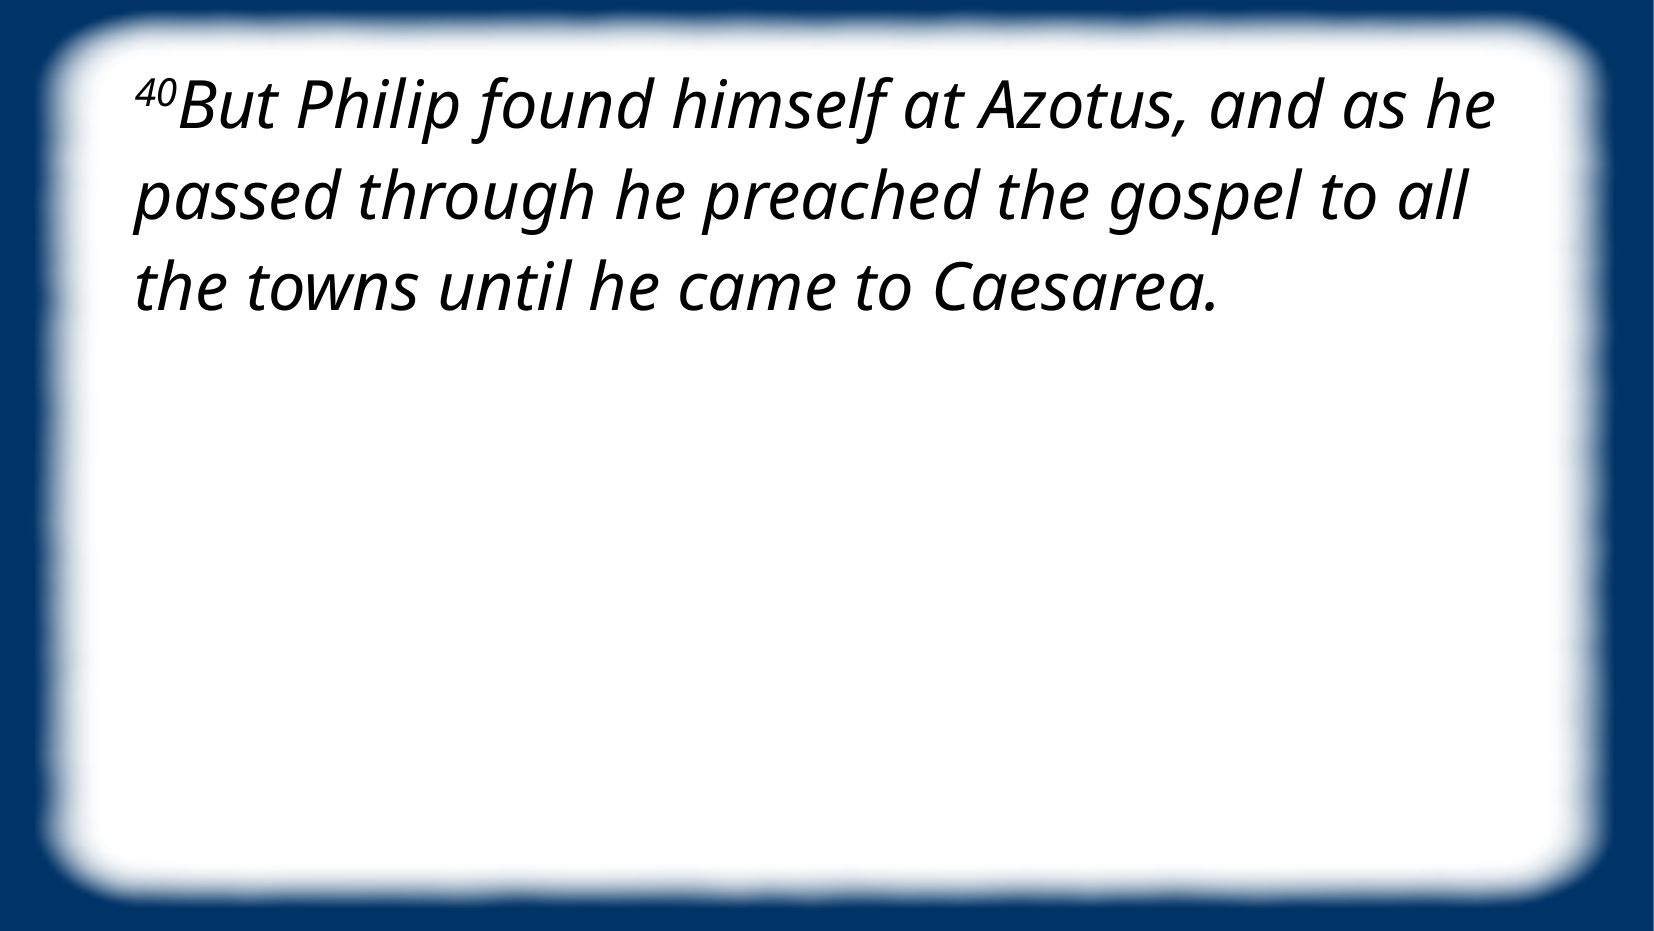

40But Philip found himself at Azotus, and as he passed through he preached the gospel to all the towns until he came to Caesarea.